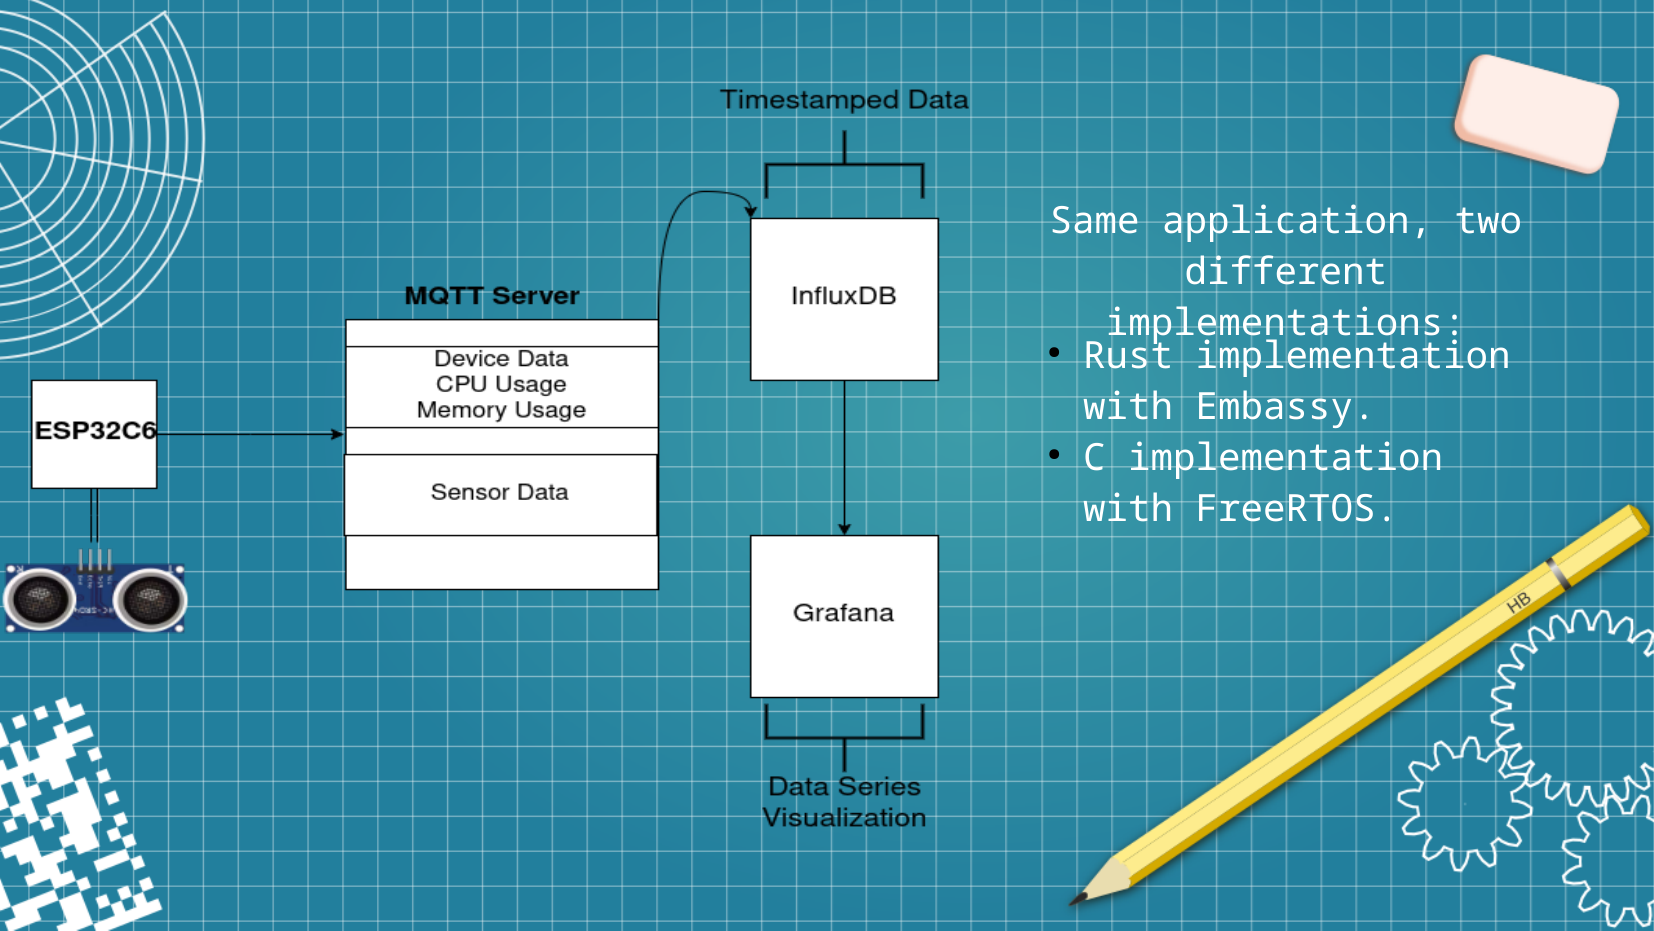

Same application, two different implementations:
Rust implementation with Embassy.
C implementation with FreeRTOS.